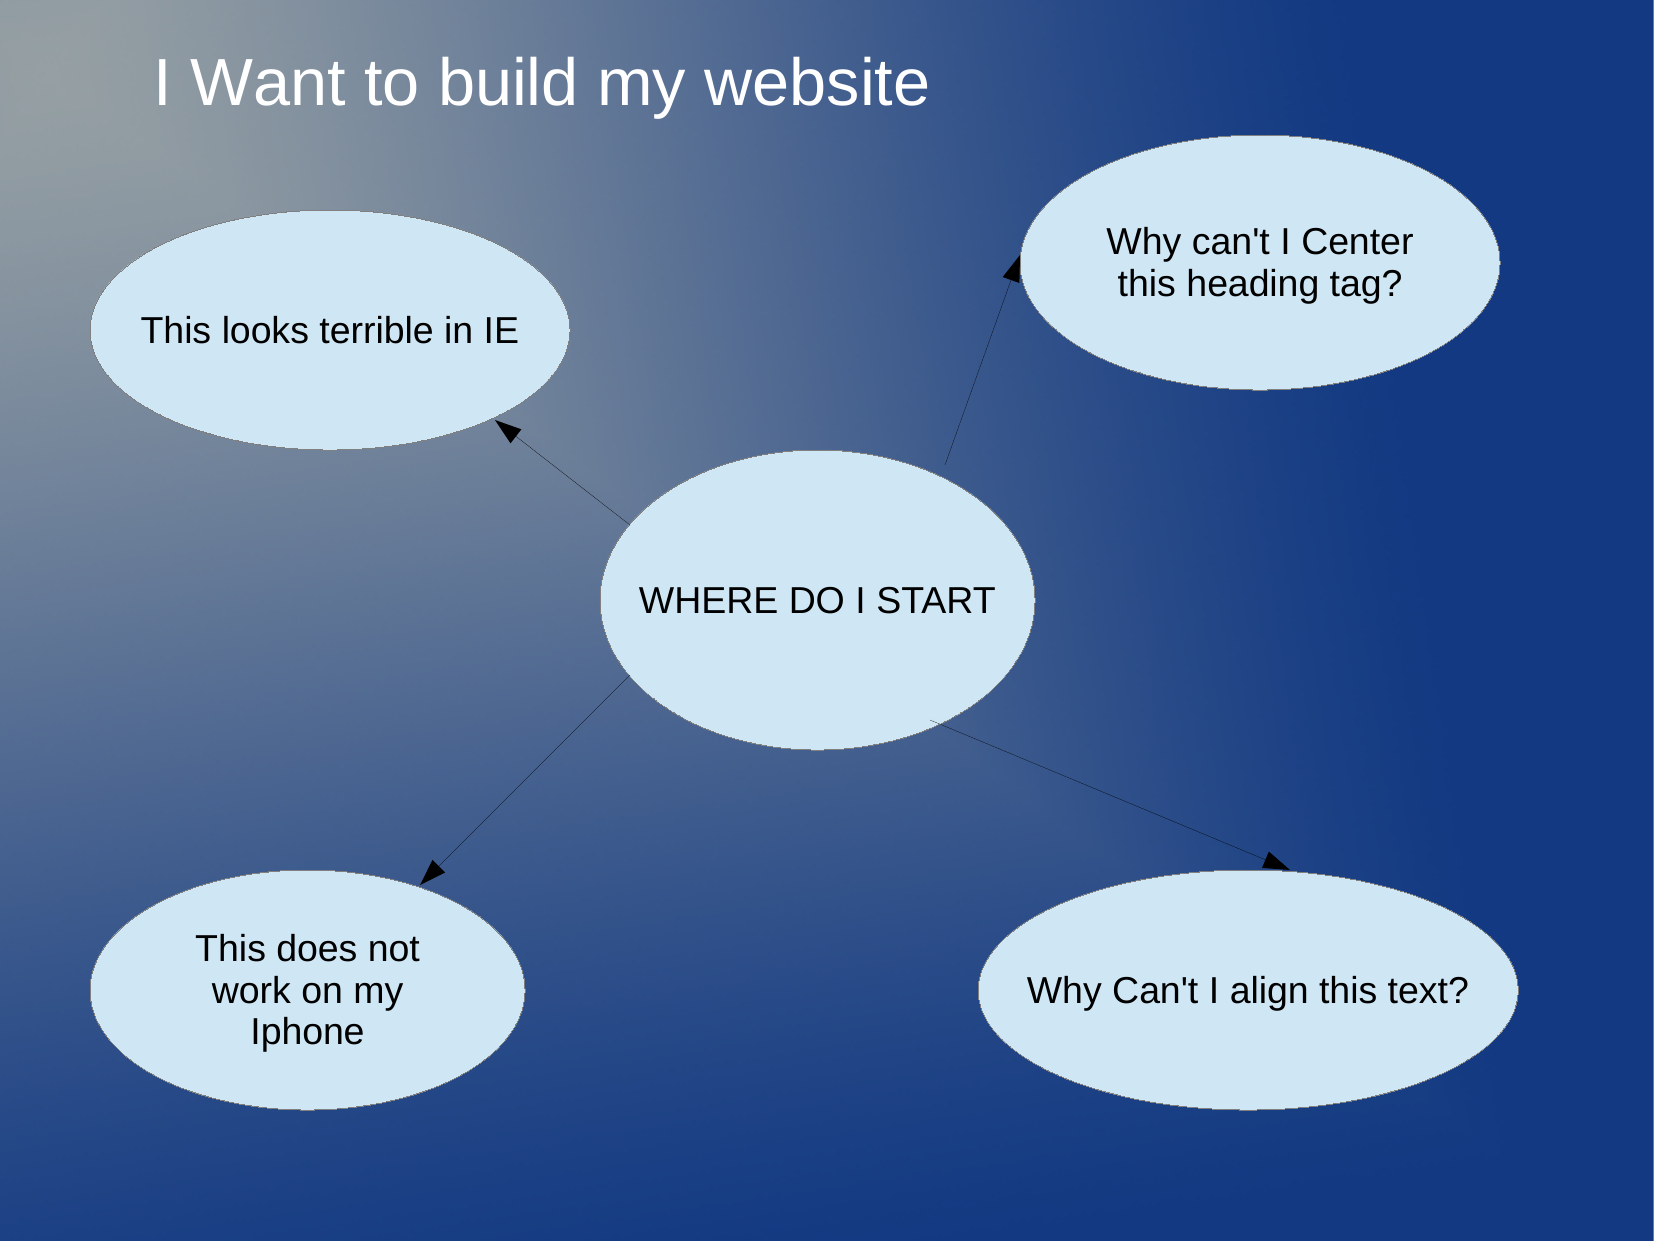

# I Want to build my website
Why can't I Center this heading tag?
This looks terrible in IE
WHERE DO I START
This does not work on my Iphone
Why Can't I align this text?